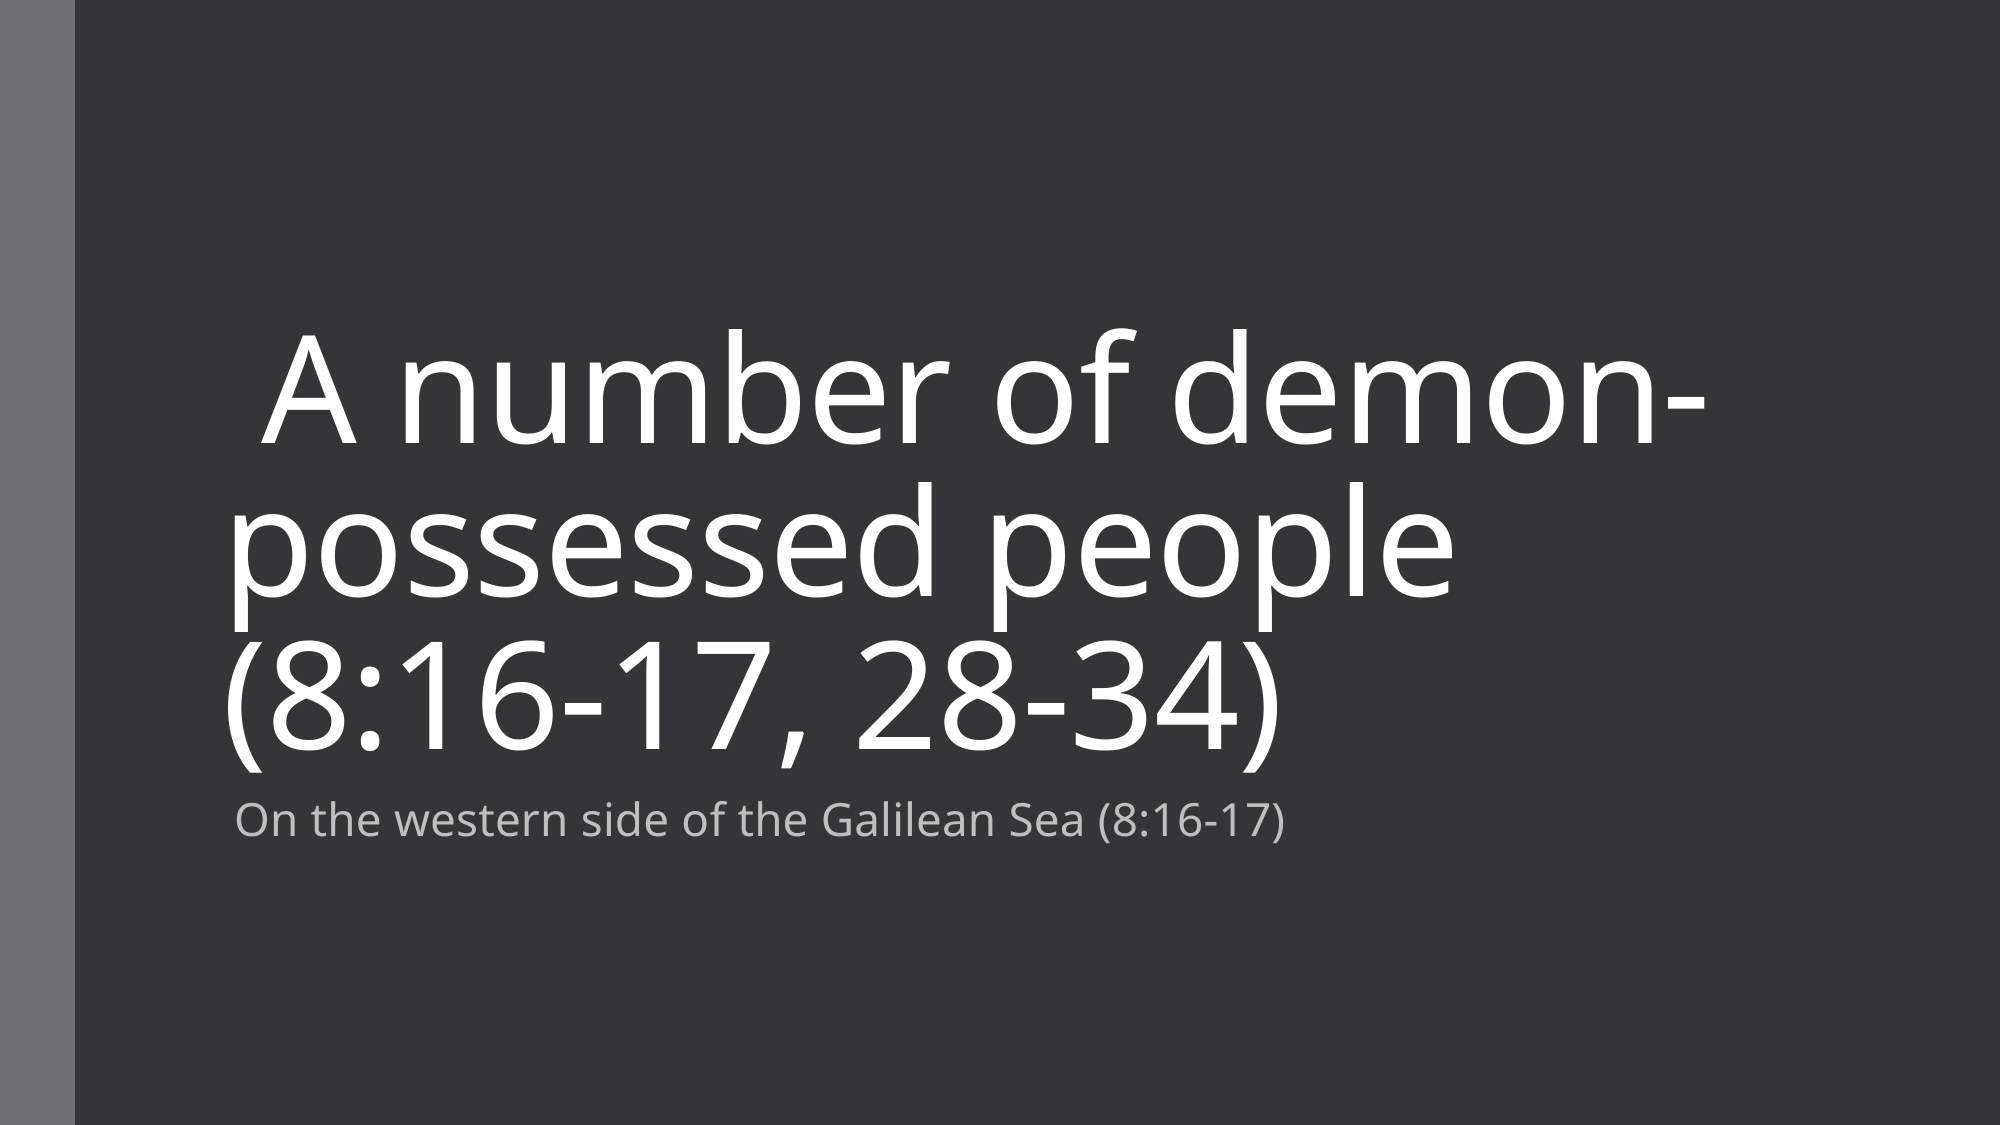

# A number of demon-possessed people (8:16-17, 28-34)
 On the western side of the Galilean Sea (8:16-17)